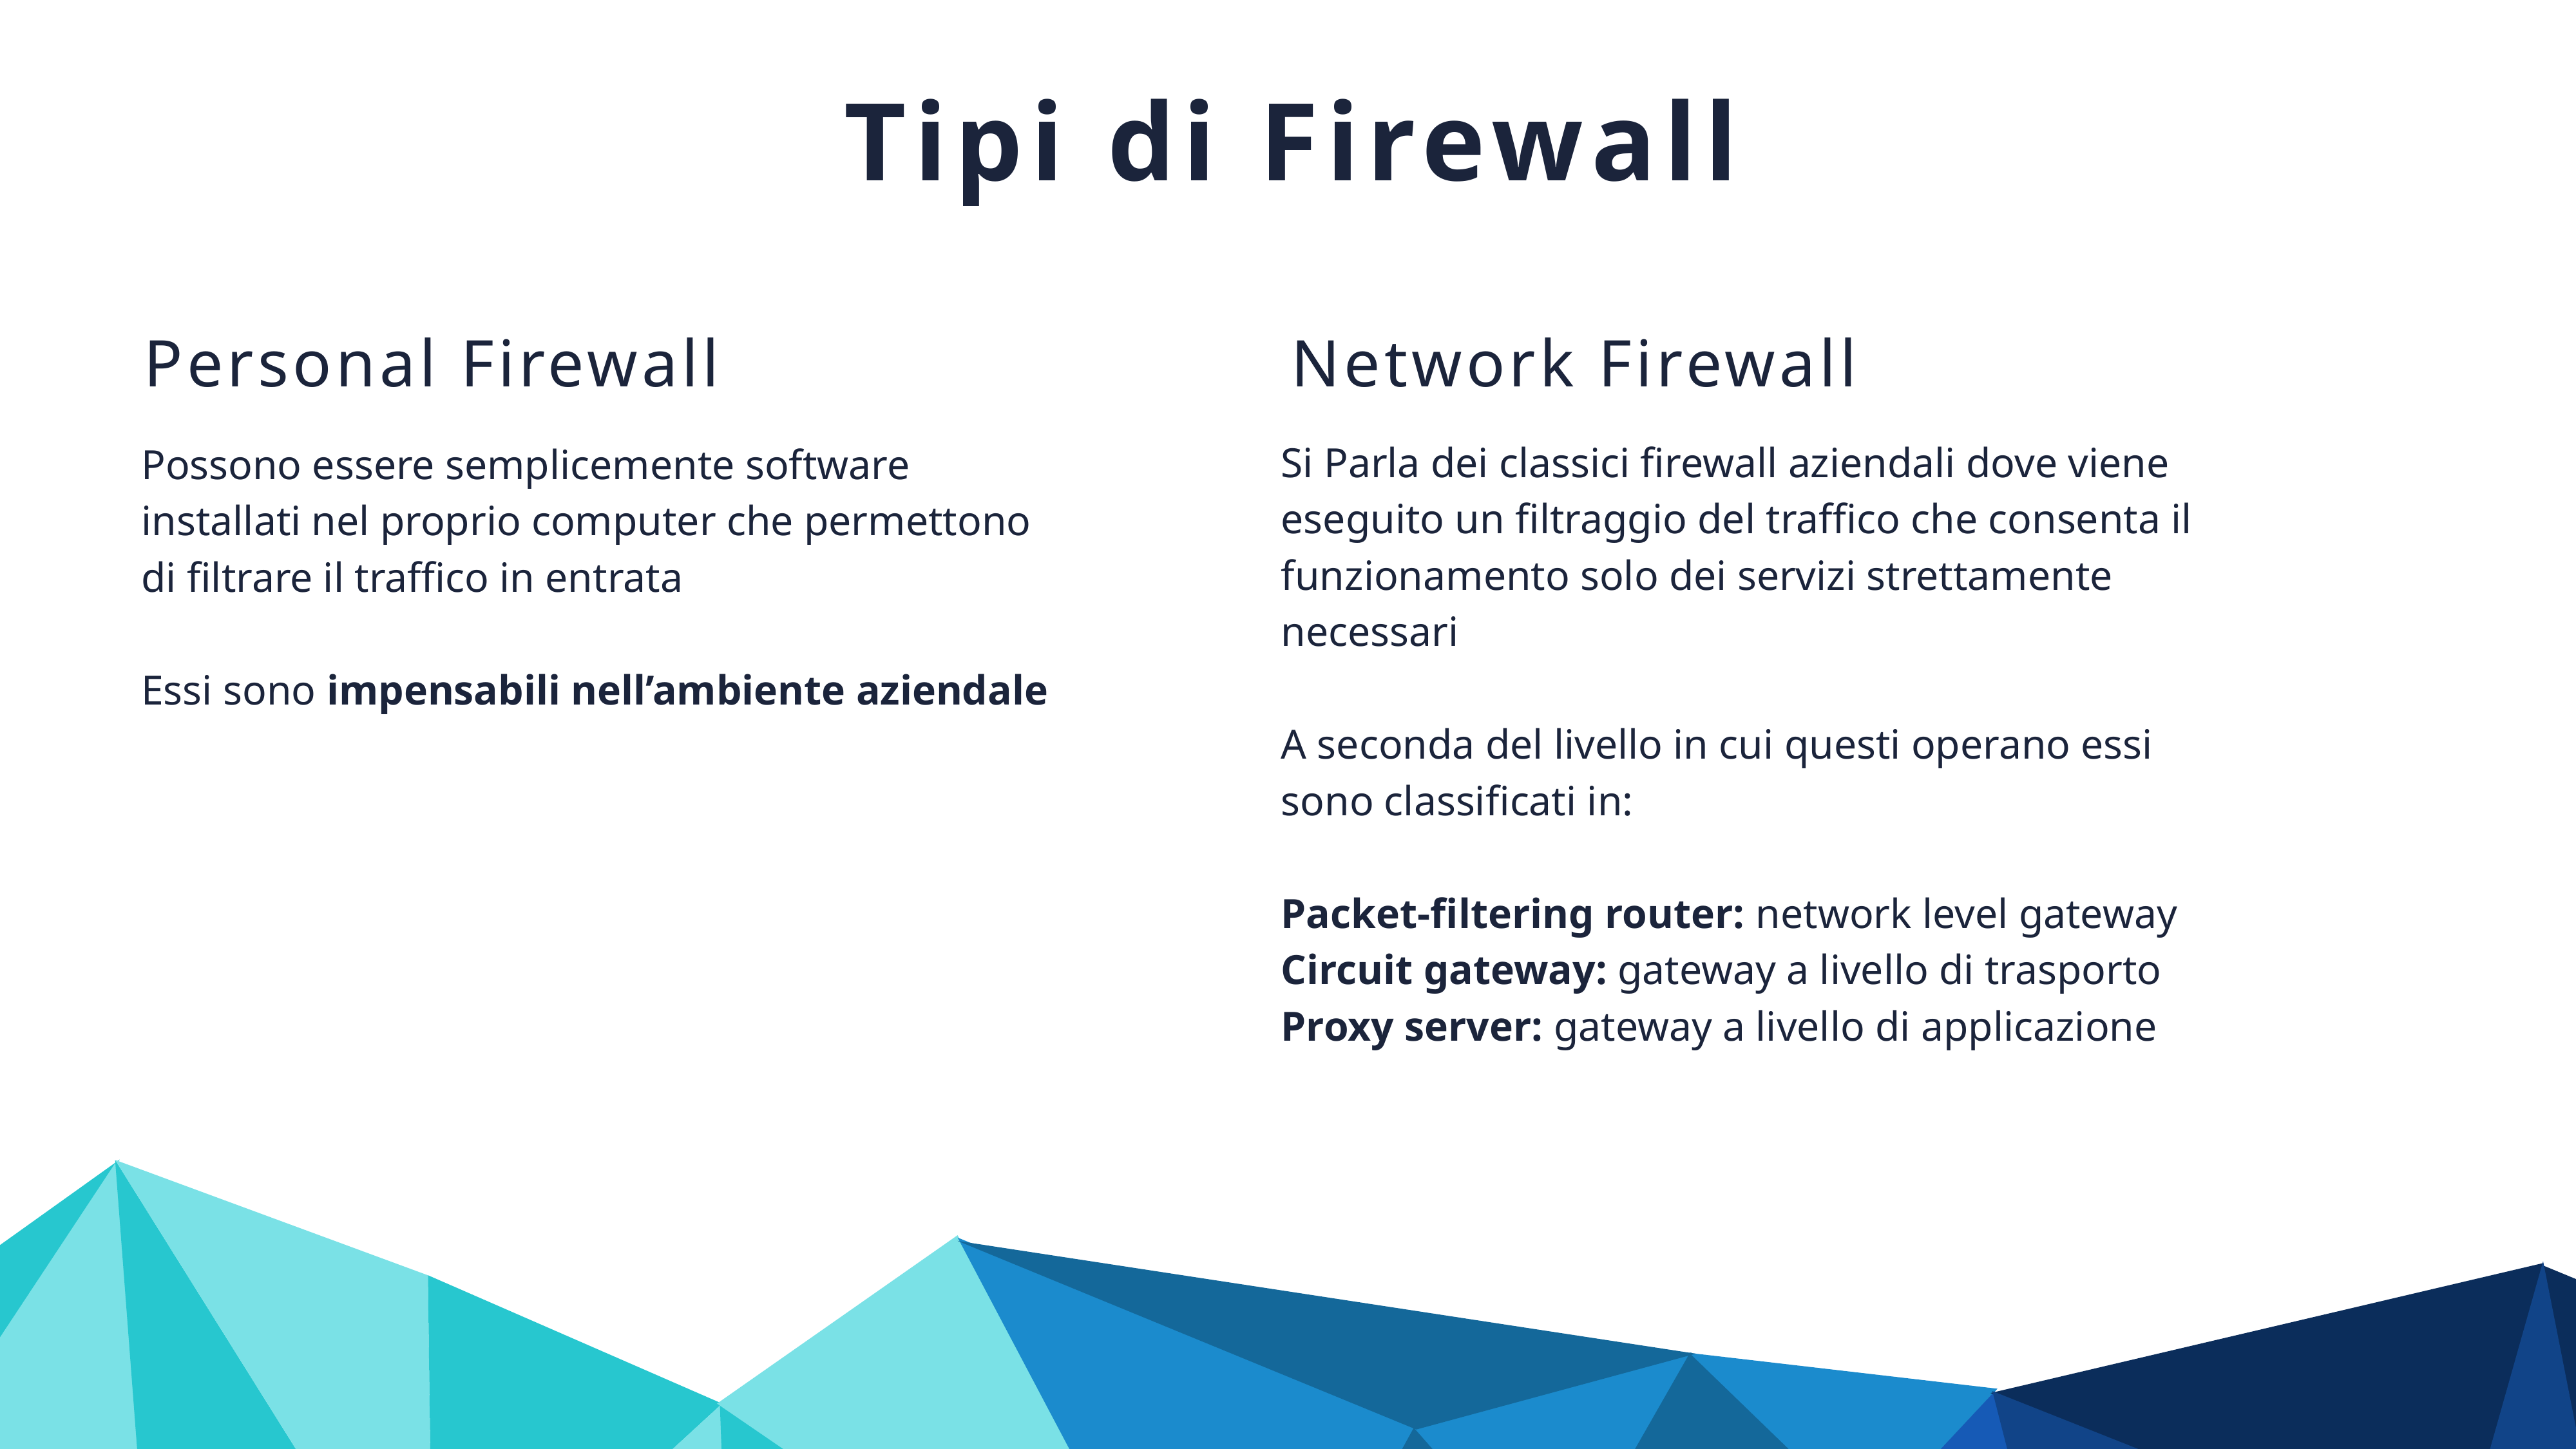

Tipi di Firewall
Personal Firewall
Network Firewall
Si Parla dei classici firewall aziendali dove viene eseguito un filtraggio del traffico che consenta il funzionamento solo dei servizi strettamente necessari
A seconda del livello in cui questi operano essi sono classificati in:
Packet-filtering router: network level gateway
Circuit gateway: gateway a livello di trasporto
Proxy server: gateway a livello di applicazione
Possono essere semplicemente software installati nel proprio computer che permettono di filtrare il traffico in entrata
Essi sono impensabili nell’ambiente aziendale